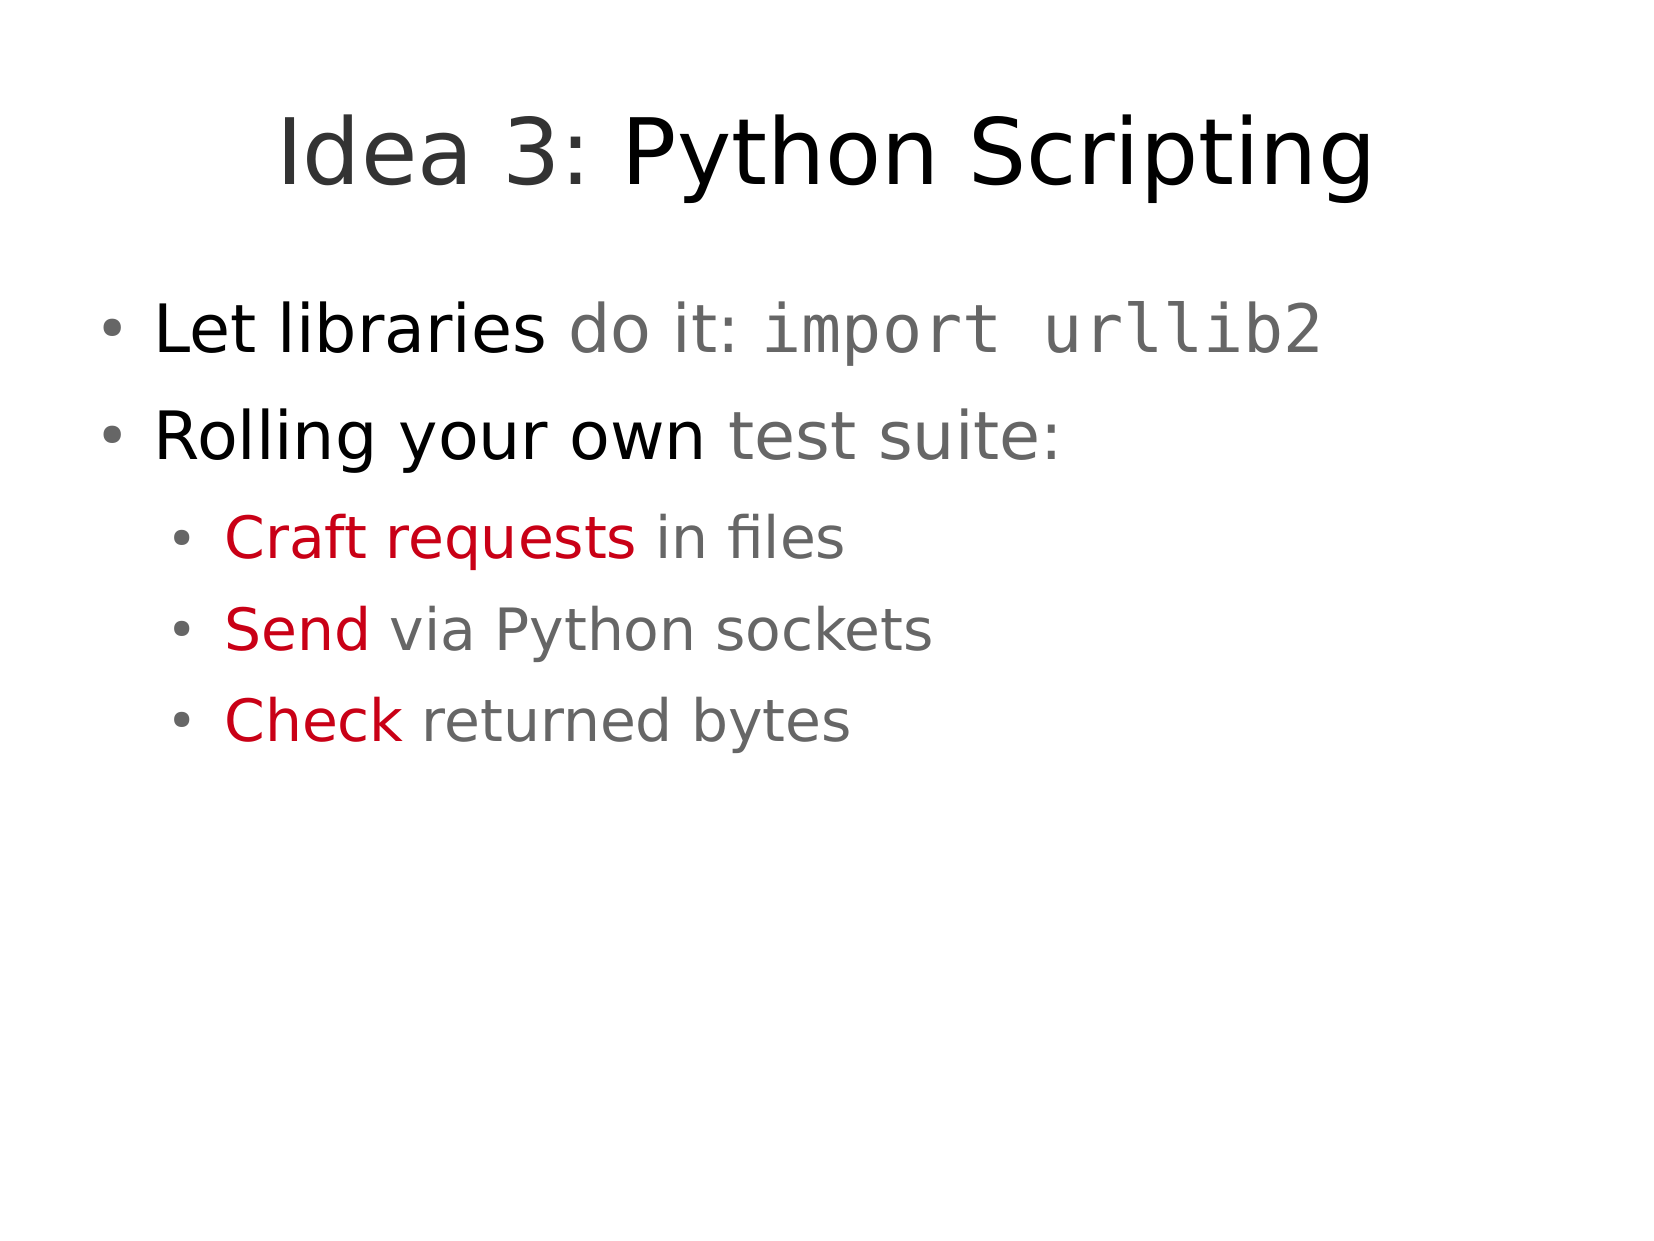

# Idea 3: Python Scripting
Let libraries do it: import urllib2
Rolling your own test suite:
Craft requests in files
Send via Python sockets
Check returned bytes